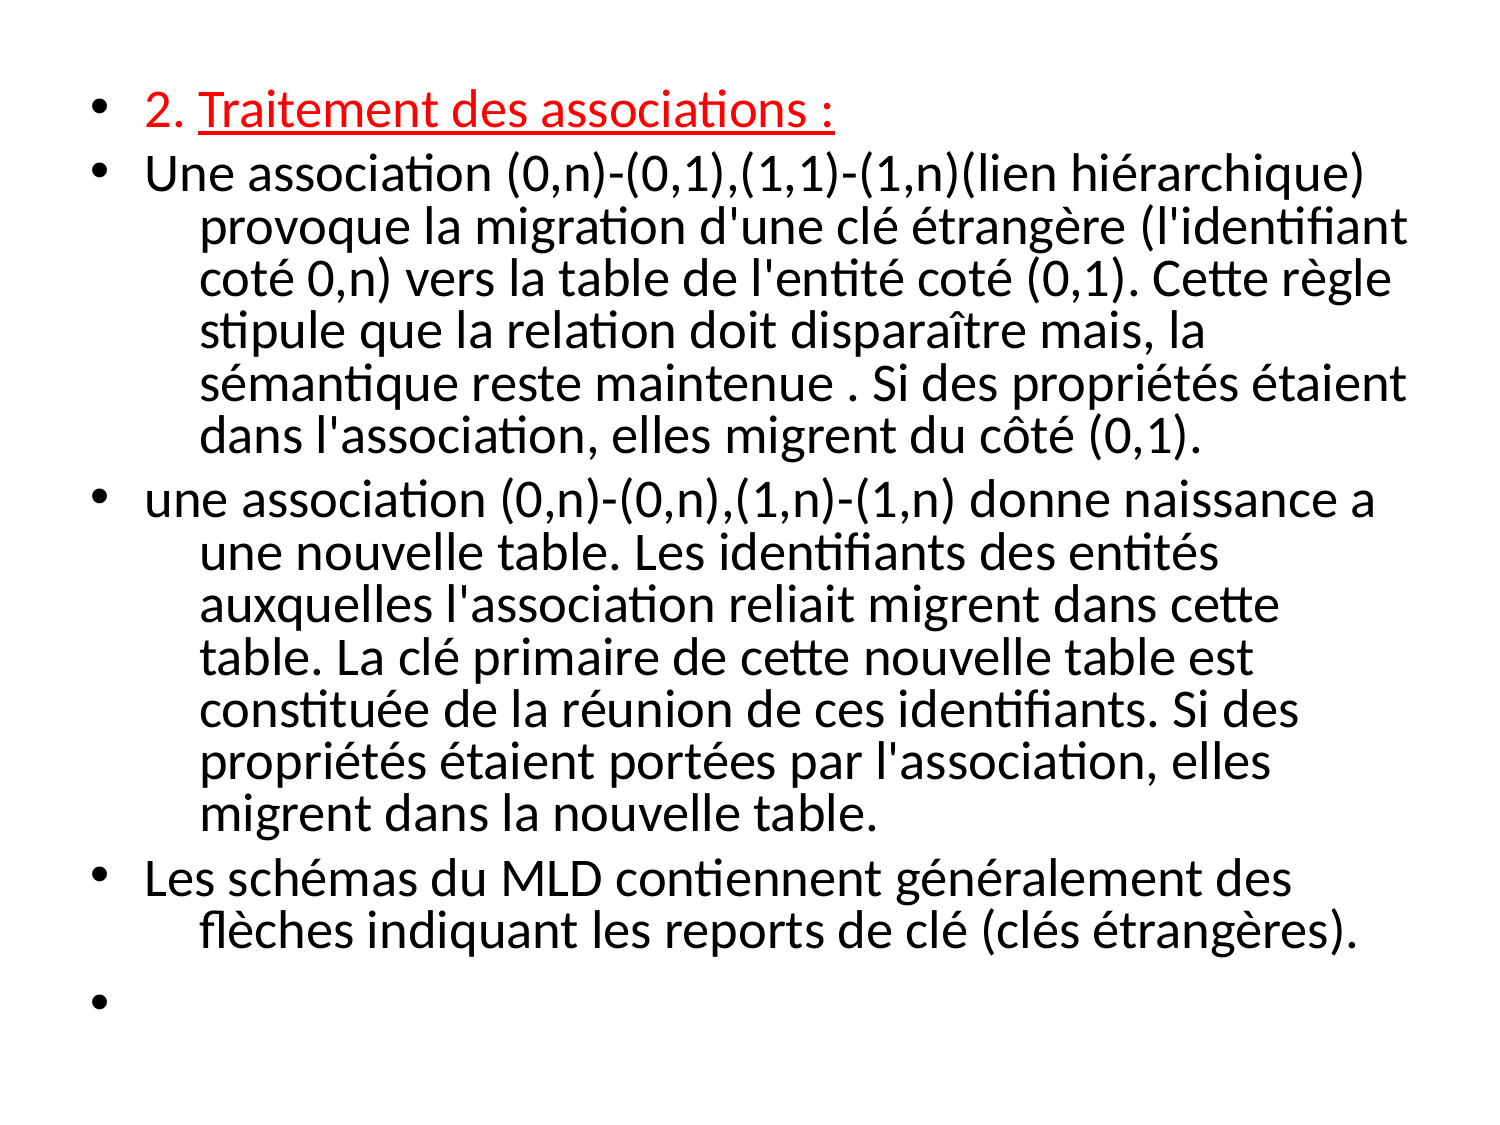

# 2. Traitement des associations :
Une association (0,n)-(0,1),(1,1)-(1,n)(lien hiérarchique) provoque la migration d'une clé étrangère (l'identifiant coté 0,n) vers la table de l'entité coté (0,1). Cette règle stipule que la relation doit disparaître mais, la sémantique reste maintenue . Si des propriétés étaient dans l'association, elles migrent du côté (0,1).
une association (0,n)-(0,n),(1,n)-(1,n) donne naissance a une nouvelle table. Les identifiants des entités auxquelles l'association reliait migrent dans cette table. La clé primaire de cette nouvelle table est constituée de la réunion de ces identifiants. Si des propriétés étaient portées par l'association, elles migrent dans la nouvelle table.
Les schémas du MLD contiennent généralement des flèches indiquant les reports de clé (clés étrangères).